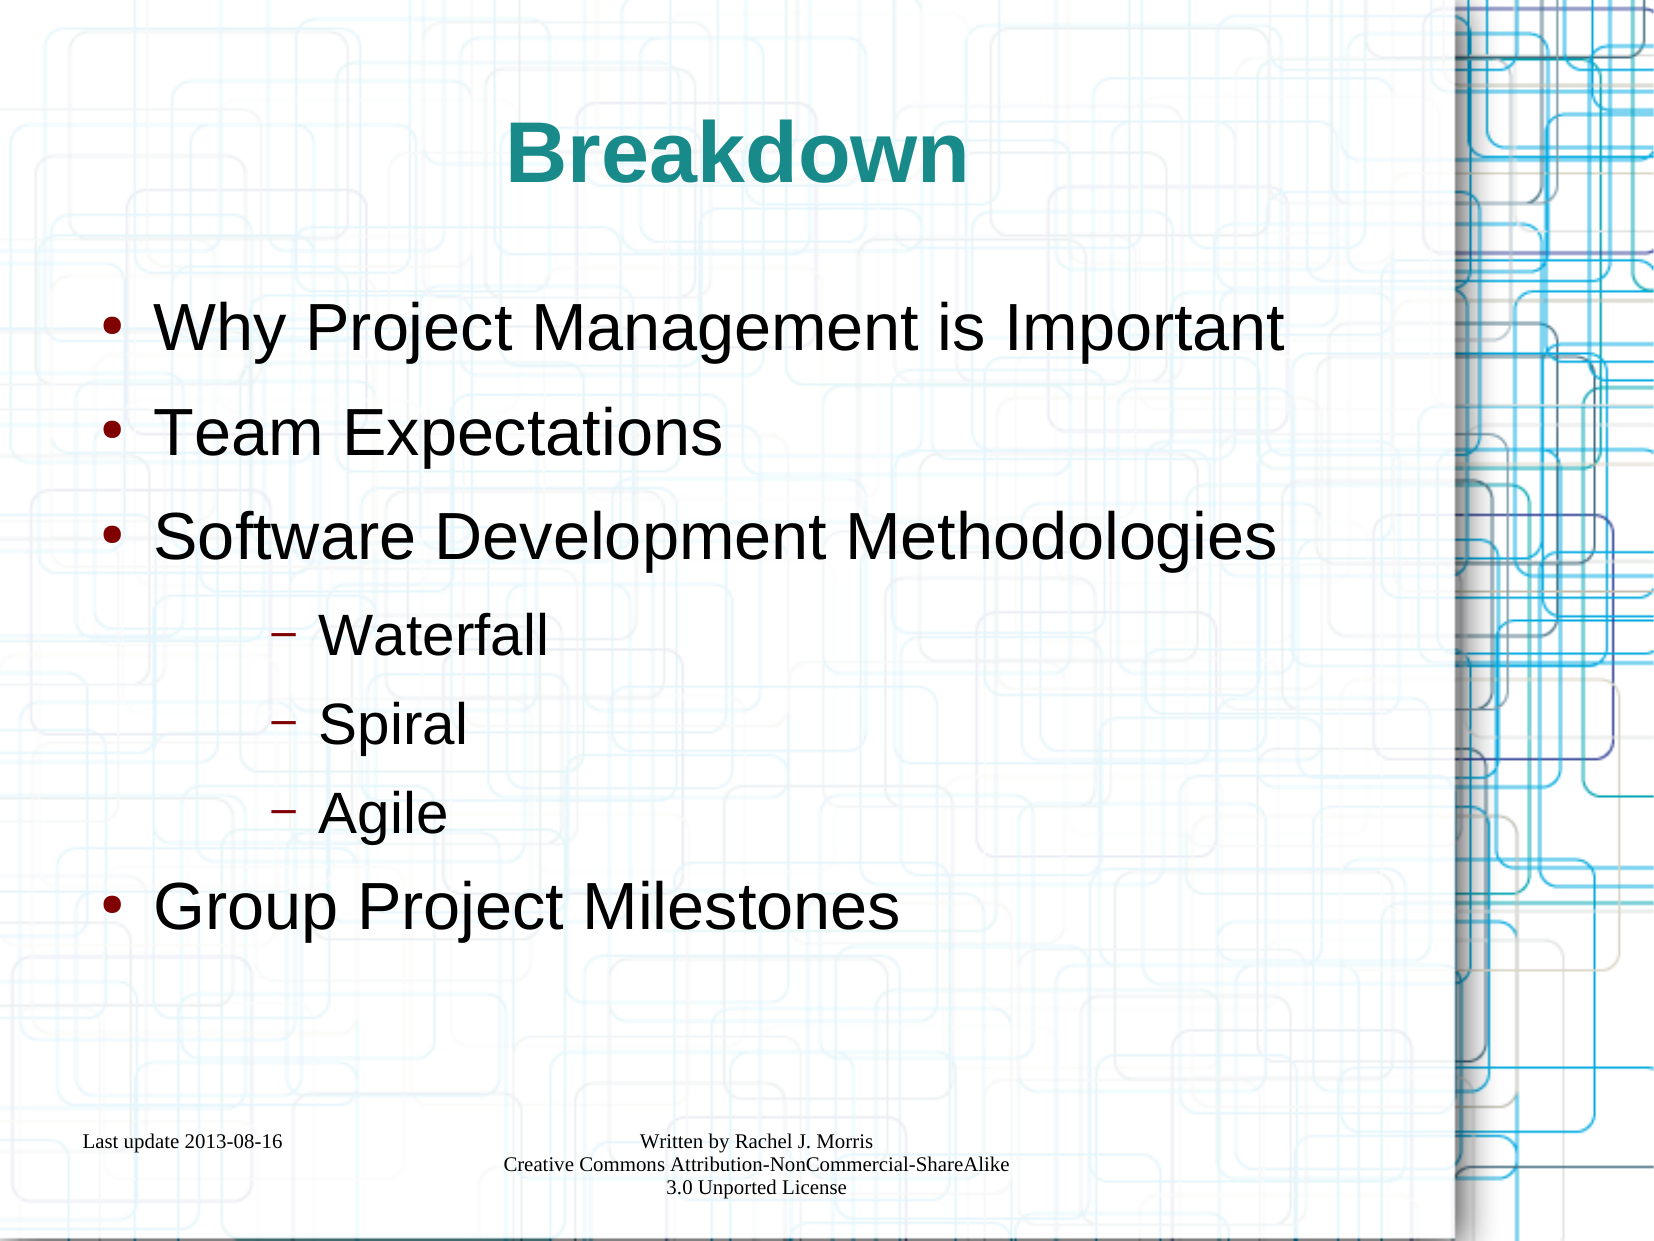

# Breakdown
Why Project Management is Important
Team Expectations
Software Development Methodologies
Waterfall
Spiral
Agile
Group Project Milestones